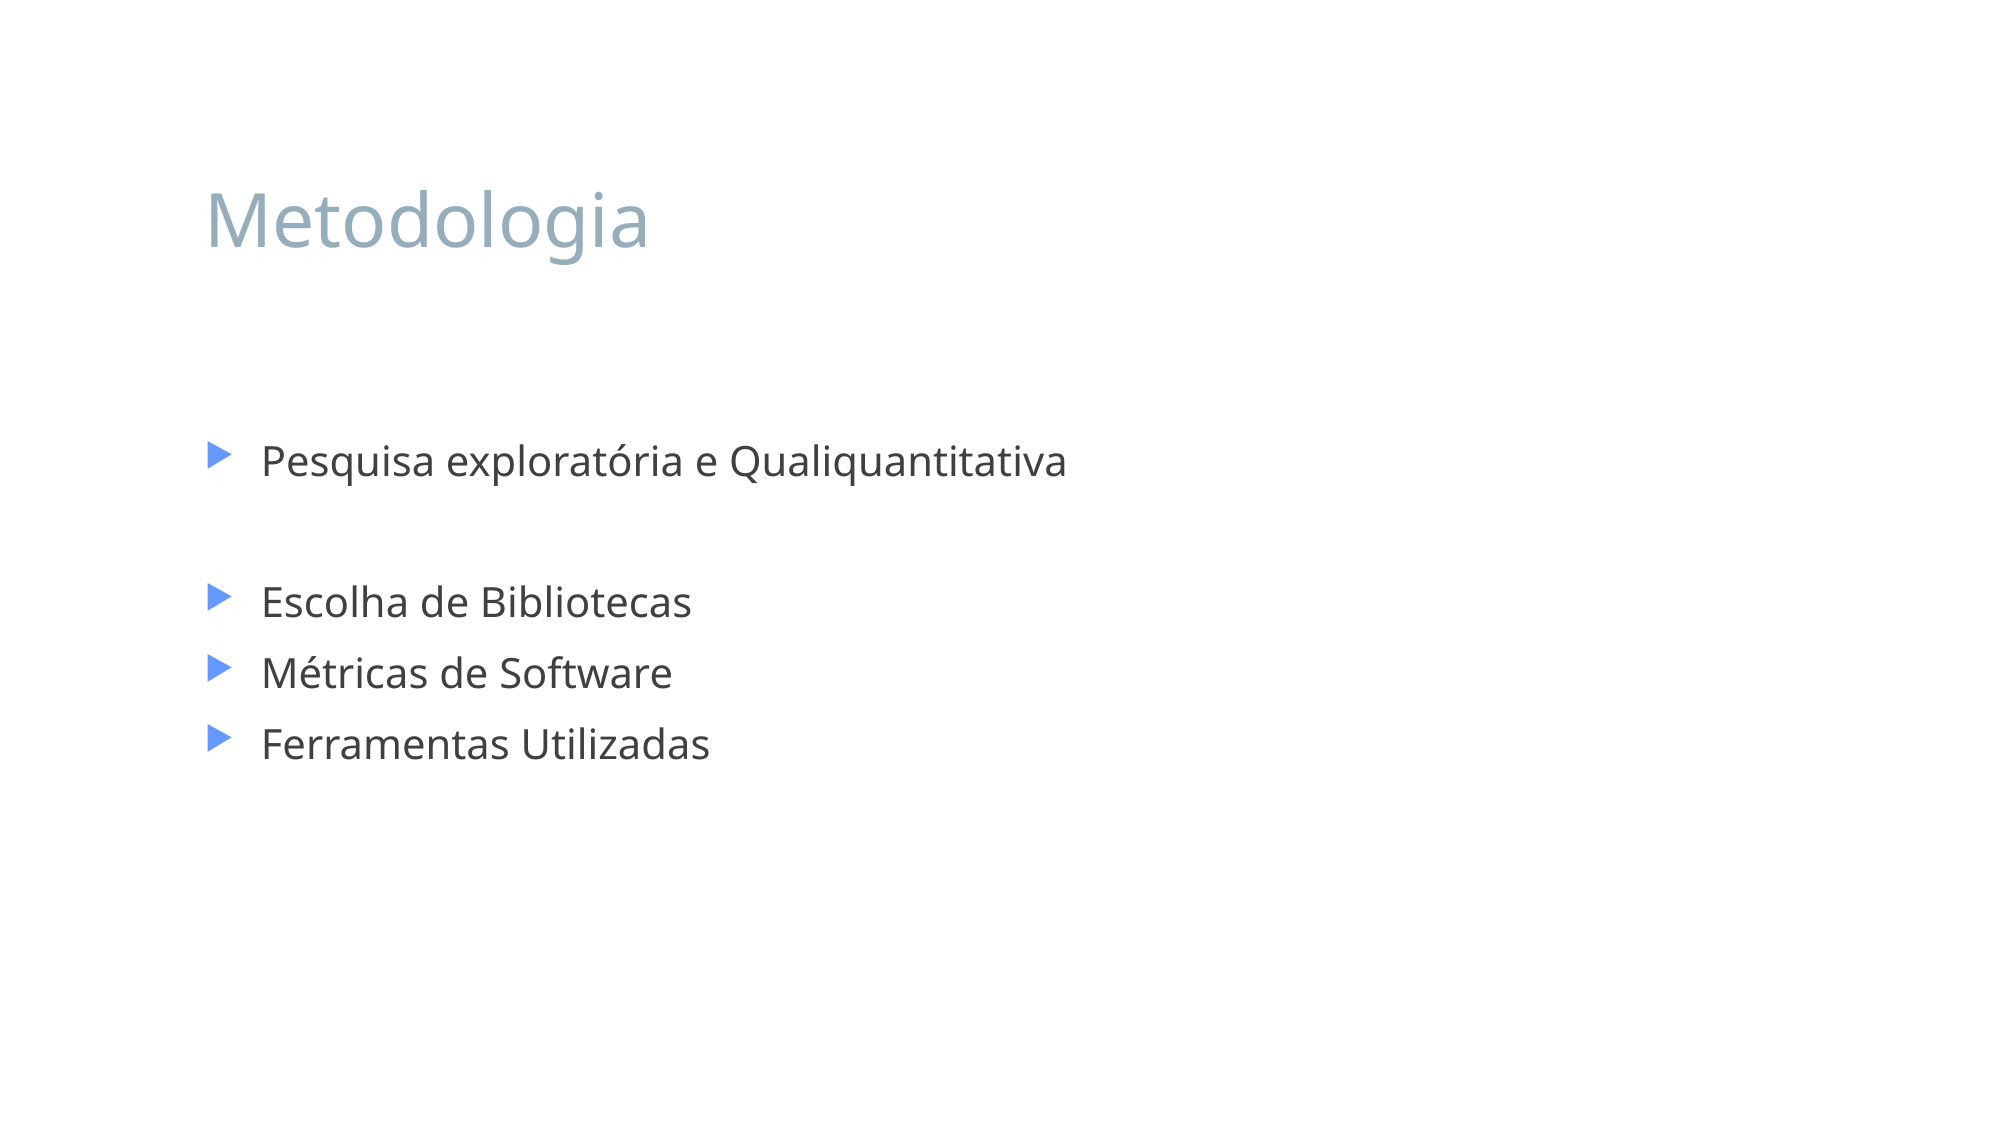

# Metodologia
Pesquisa exploratória e Qualiquantitativa
Escolha de Bibliotecas
Métricas de Software
Ferramentas Utilizadas